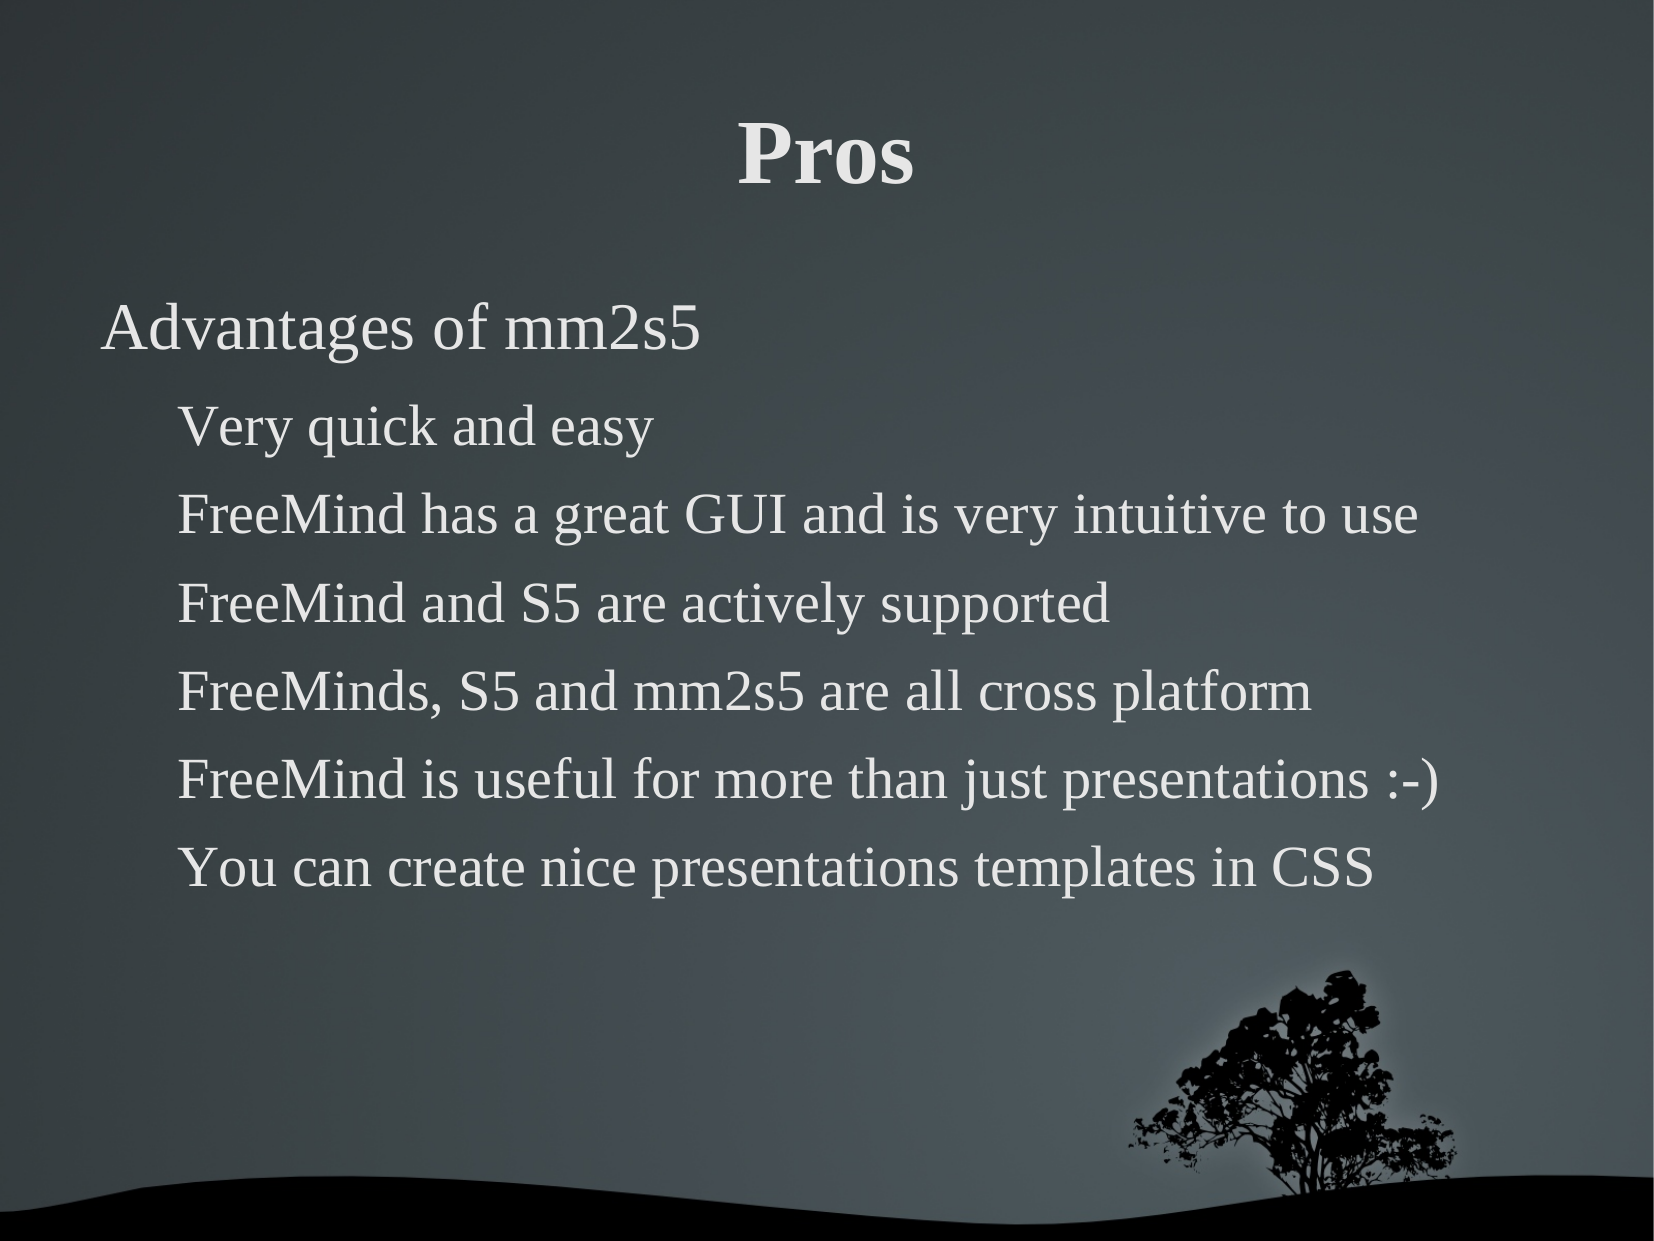

# Pros
Advantages of mm2s5
Very quick and easy
FreeMind has a great GUI and is very intuitive to use
FreeMind and S5 are actively supported
FreeMinds, S5 and mm2s5 are all cross platform
FreeMind is useful for more than just presentations :-)
You can create nice presentations templates in CSS